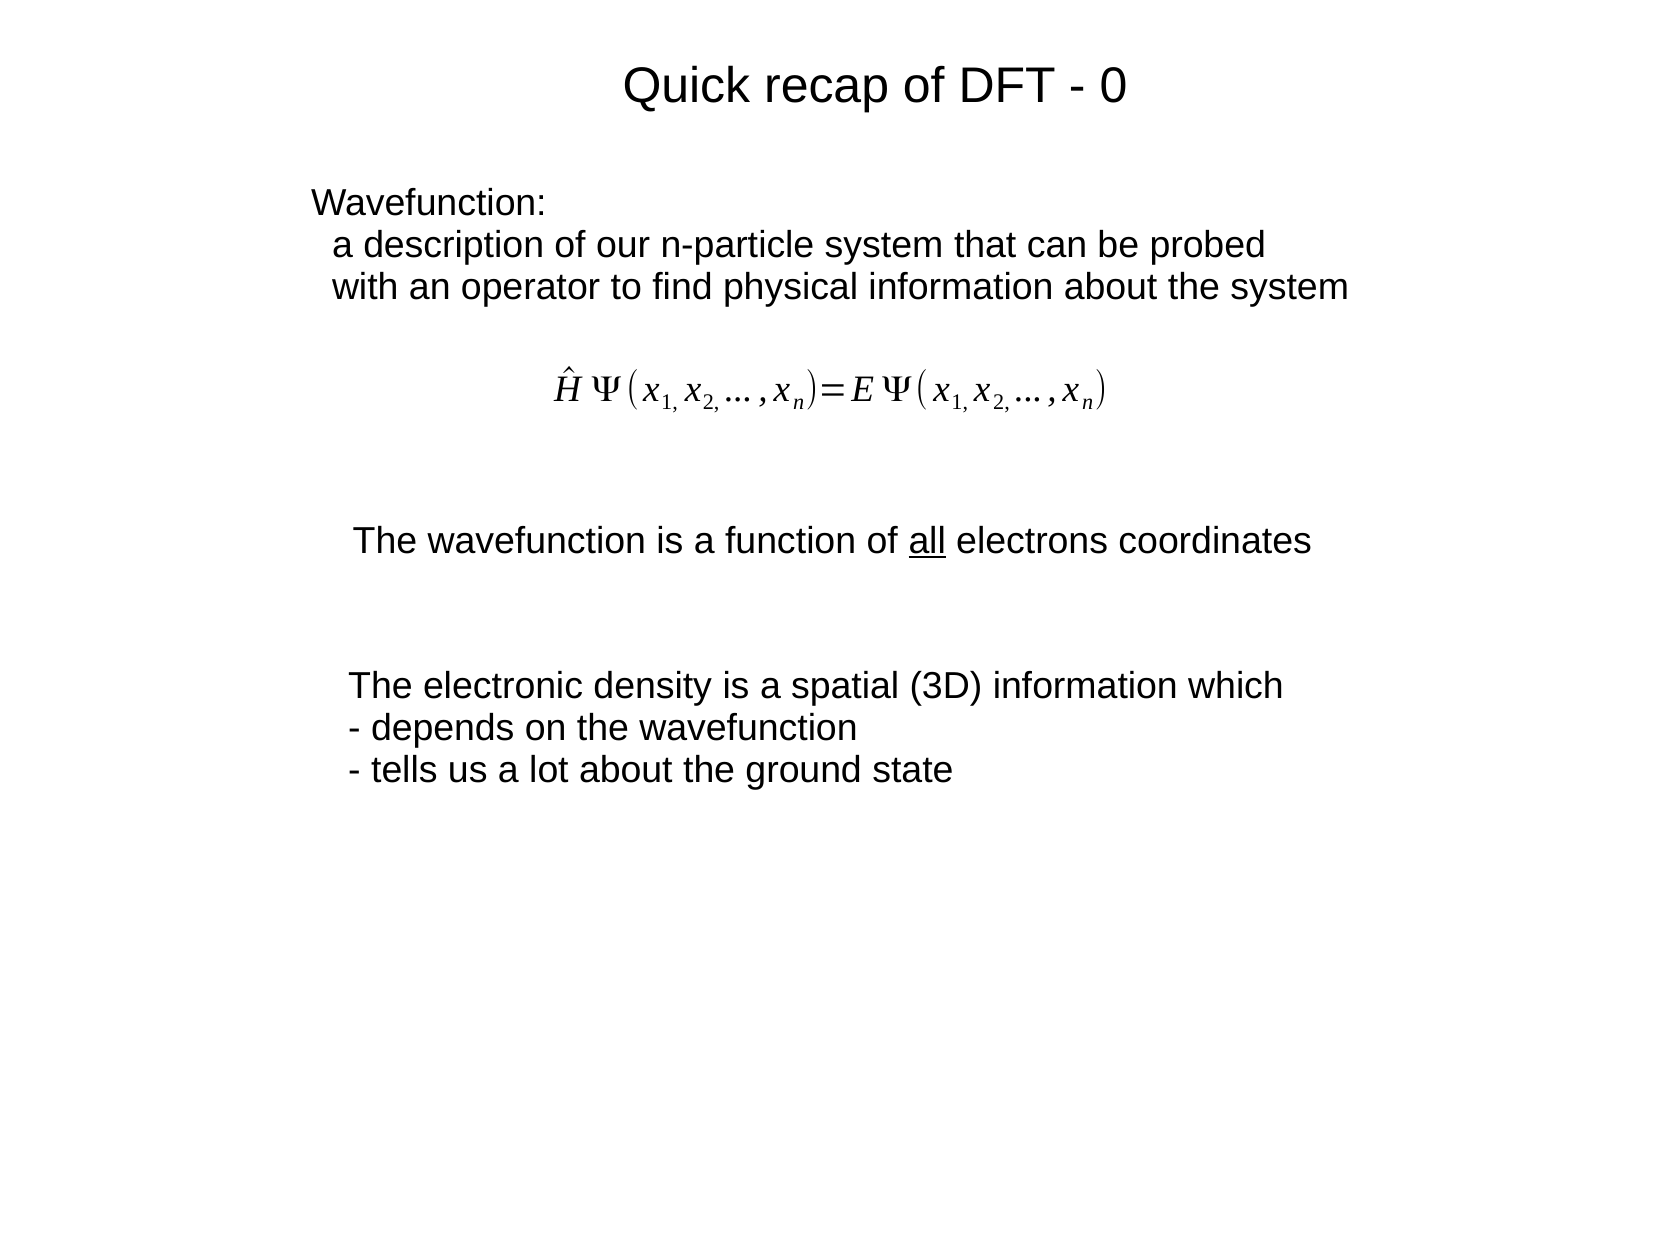

Quick recap of DFT - 0
Wavefunction:
 a description of our n-particle system that can be probed
 with an operator to find physical information about the system
The wavefunction is a function of all electrons coordinates
The electronic density is a spatial (3D) information which
- depends on the wavefunction
- tells us a lot about the ground state